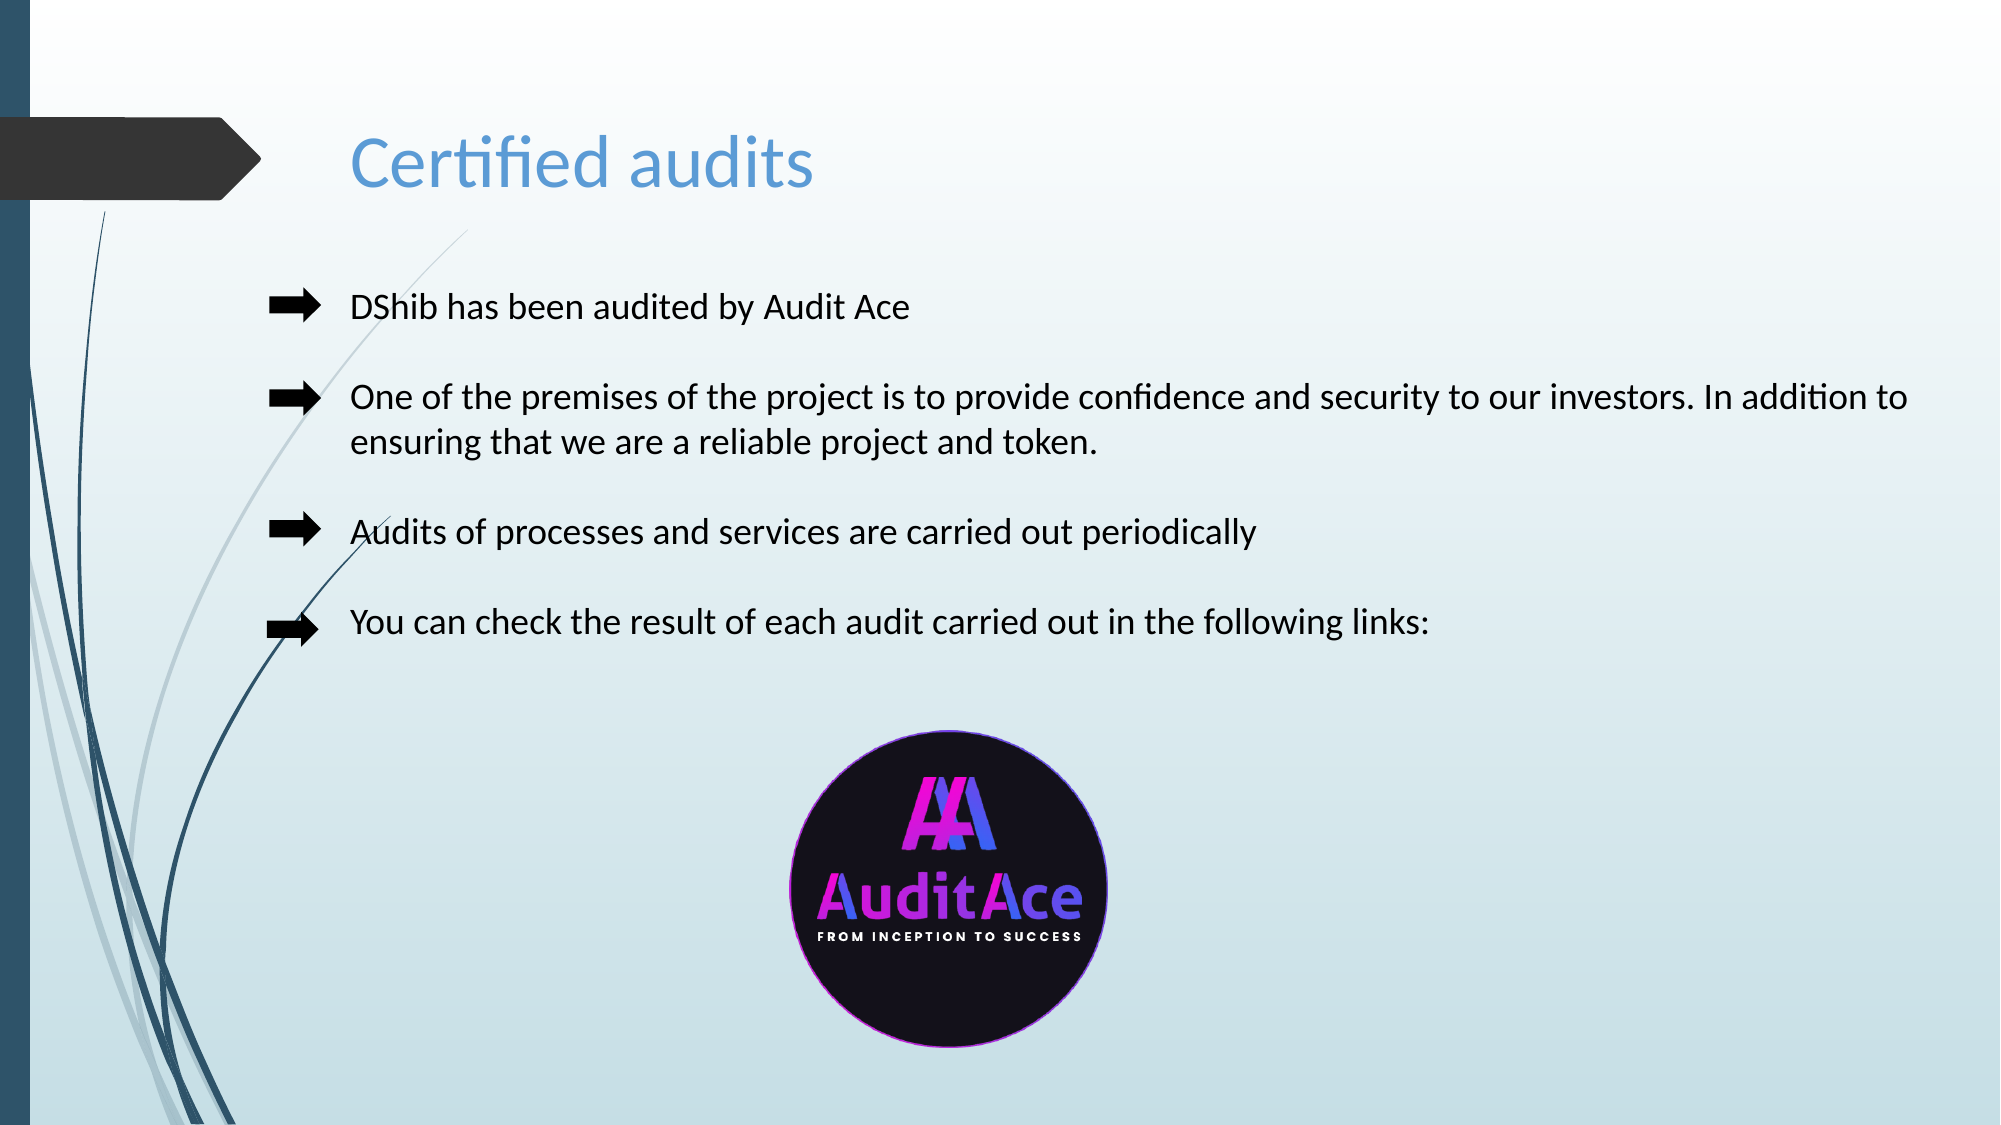

Certified audits
DShib has been audited by Audit Ace
One of the premises of the project is to provide confidence and security to our investors. In addition to ensuring that we are a reliable project and token.
Audits of processes and services are carried out periodically
You can check the result of each audit carried out in the following links: